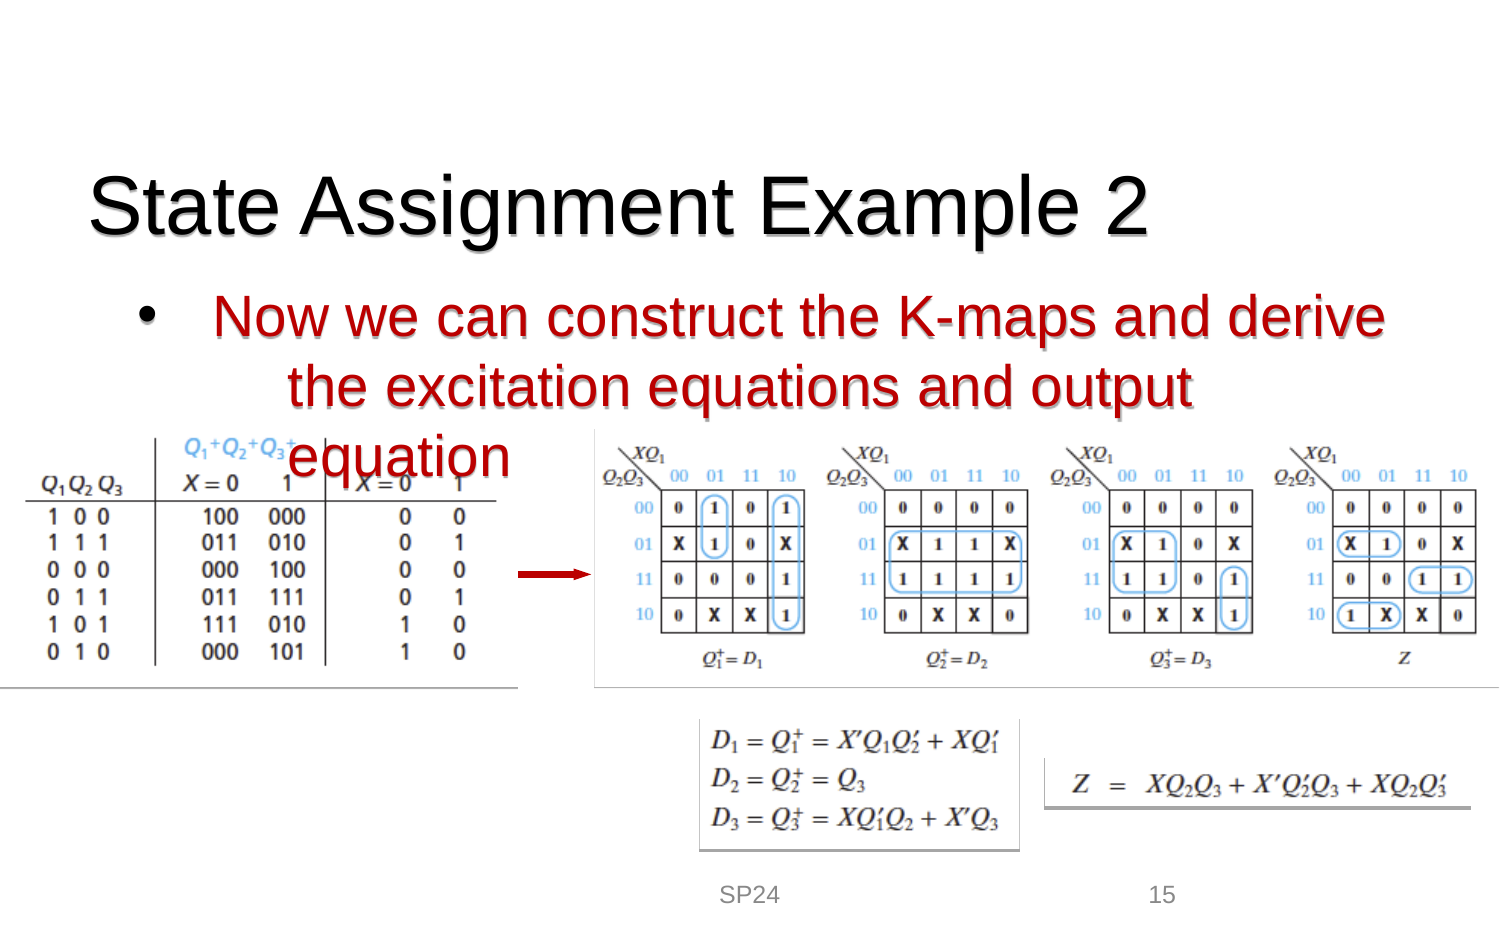

# State Assignment Example 2
Now we can construct the K-maps and derive the excitation equations and output equation
SP24